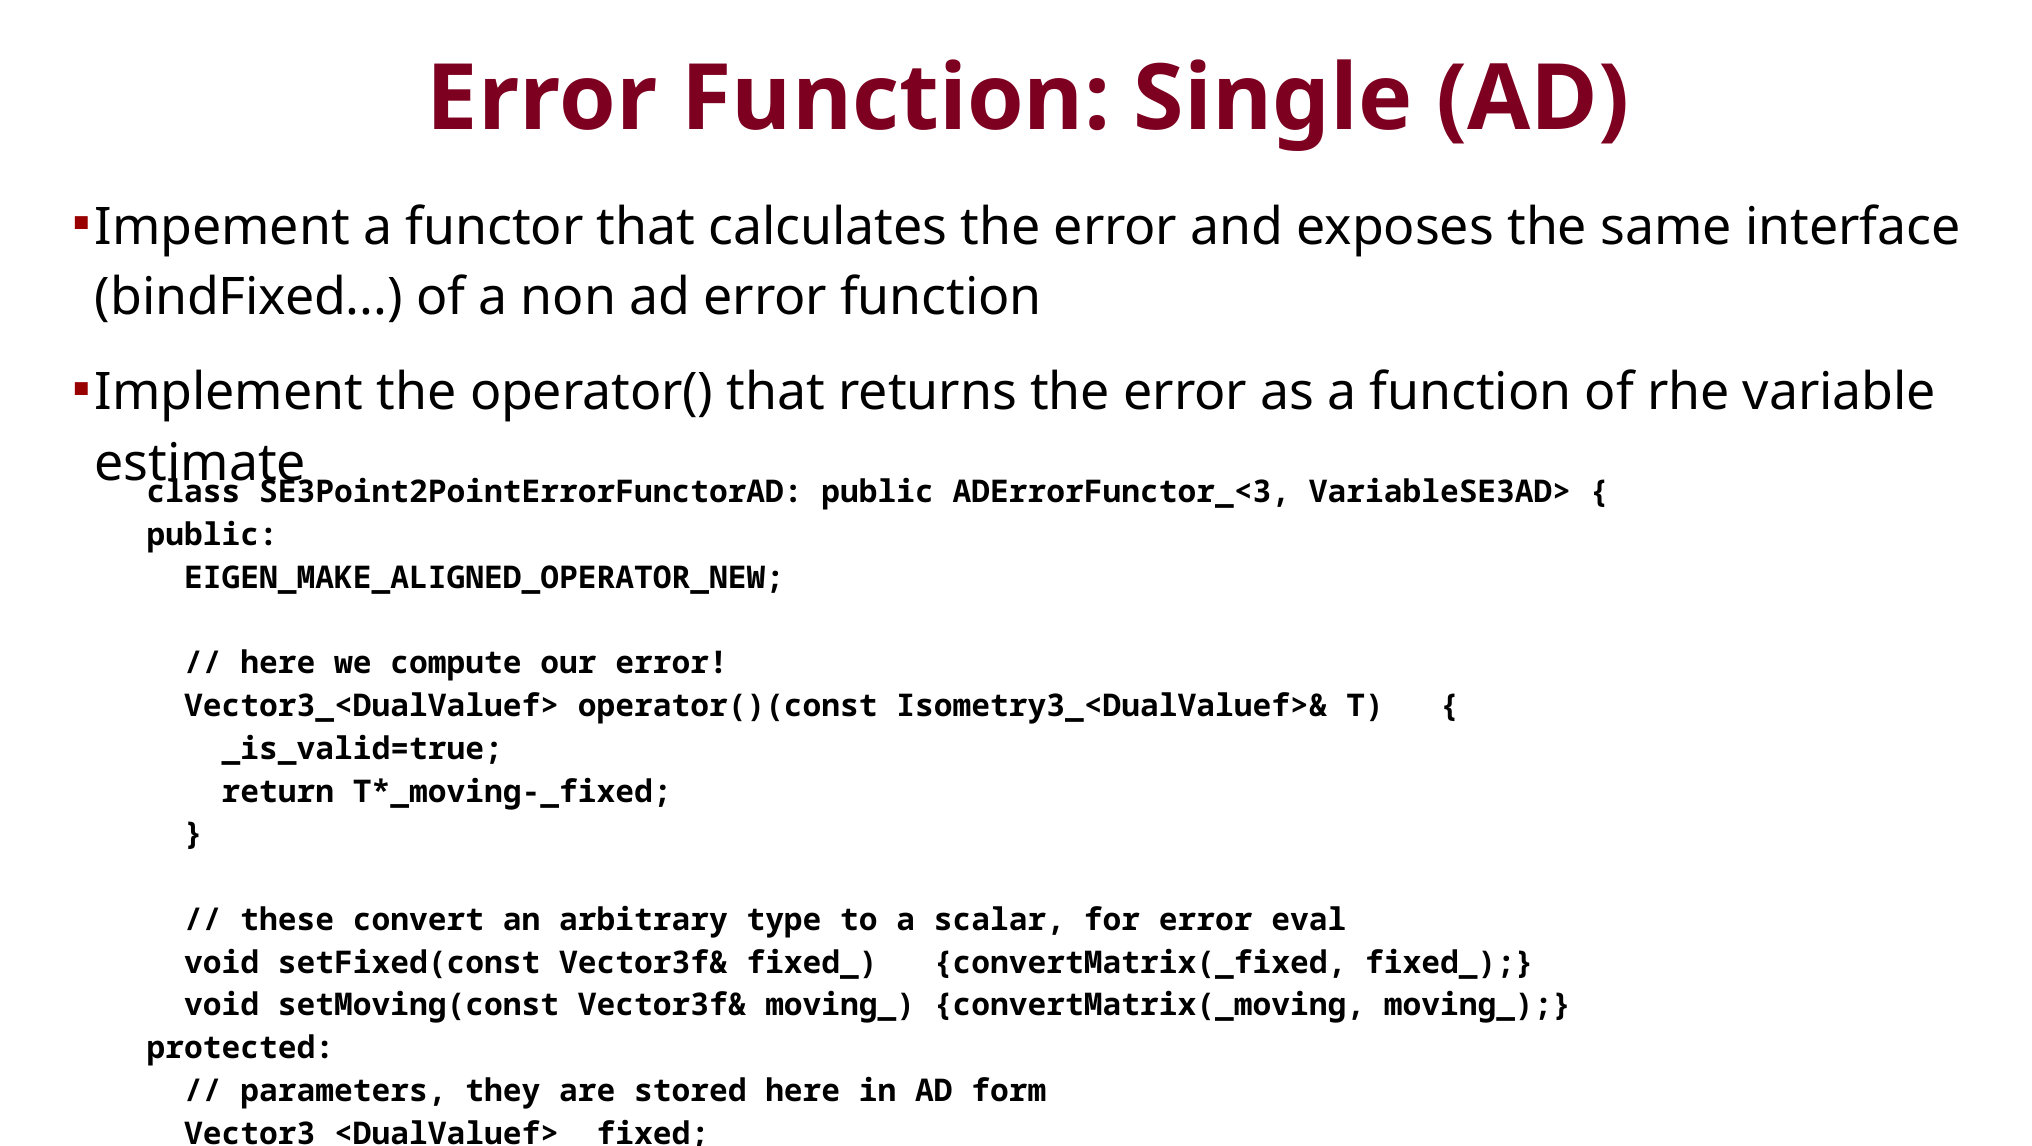

# Error Function: Single (AD)
Impement a functor that calculates the error and exposes the same interface (bindFixed...) of a non ad error function
Implement the operator() that returns the error as a function of rhe variable estimate
 class SE3Point2PointErrorFunctorAD: public ADErrorFunctor_<3, VariableSE3AD> {
 public:
 EIGEN_MAKE_ALIGNED_OPERATOR_NEW;
 // here we compute our error!
 Vector3_<DualValuef> operator()(const Isometry3_<DualValuef>& T) {
 _is_valid=true;
 return T*_moving-_fixed;
 }
 // these convert an arbitrary type to a scalar, for error eval
 void setFixed(const Vector3f& fixed_) {convertMatrix(_fixed, fixed_);}
 void setMoving(const Vector3f& moving_) {convertMatrix(_moving, moving_);}
 protected:
 // parameters, they are stored here in AD form
 Vector3_<DualValuef> _fixed;
 Vector3_<DualValuef> _moving;
 };